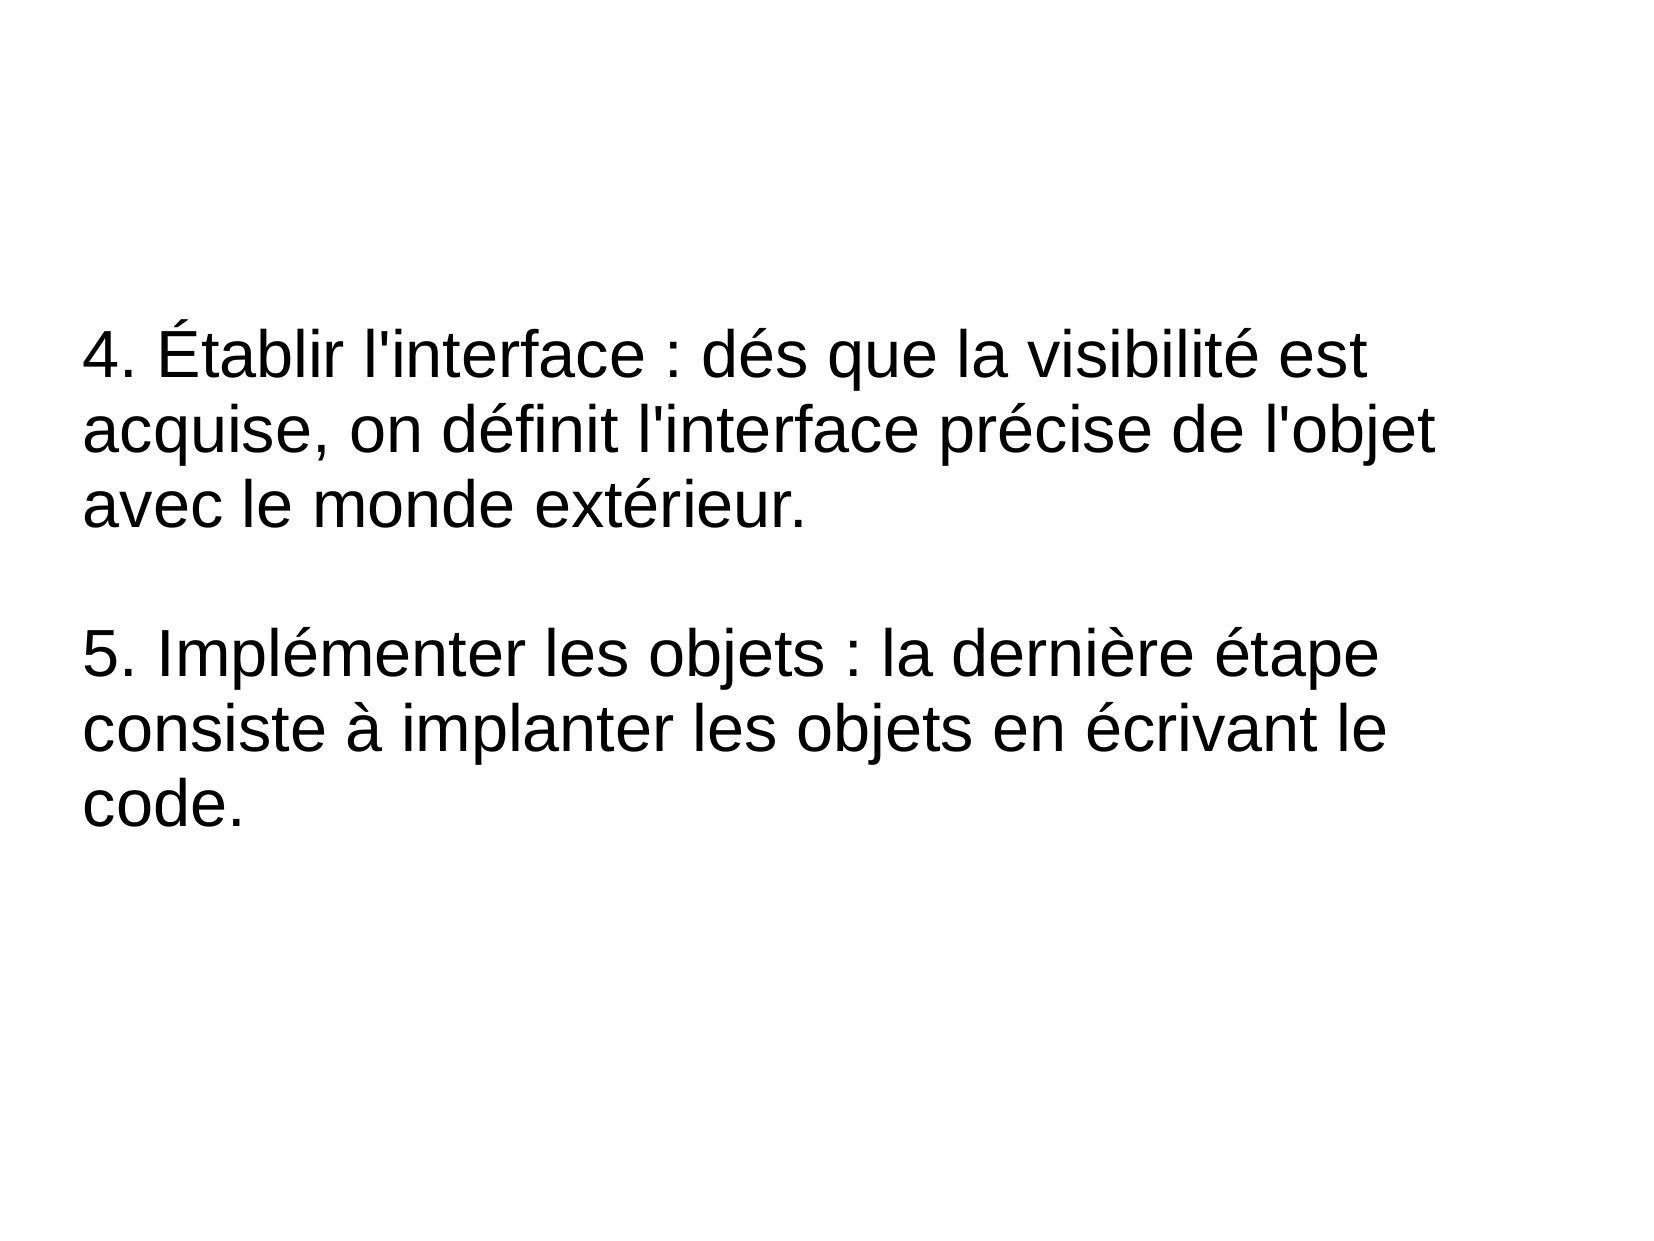

# 4. Établir l'interface : dés que la visibilité est acquise, on définit l'interface précise de l'objet avec le monde extérieur.
5. Implémenter les objets : la dernière étape consiste à implanter les objets en écrivant le code.